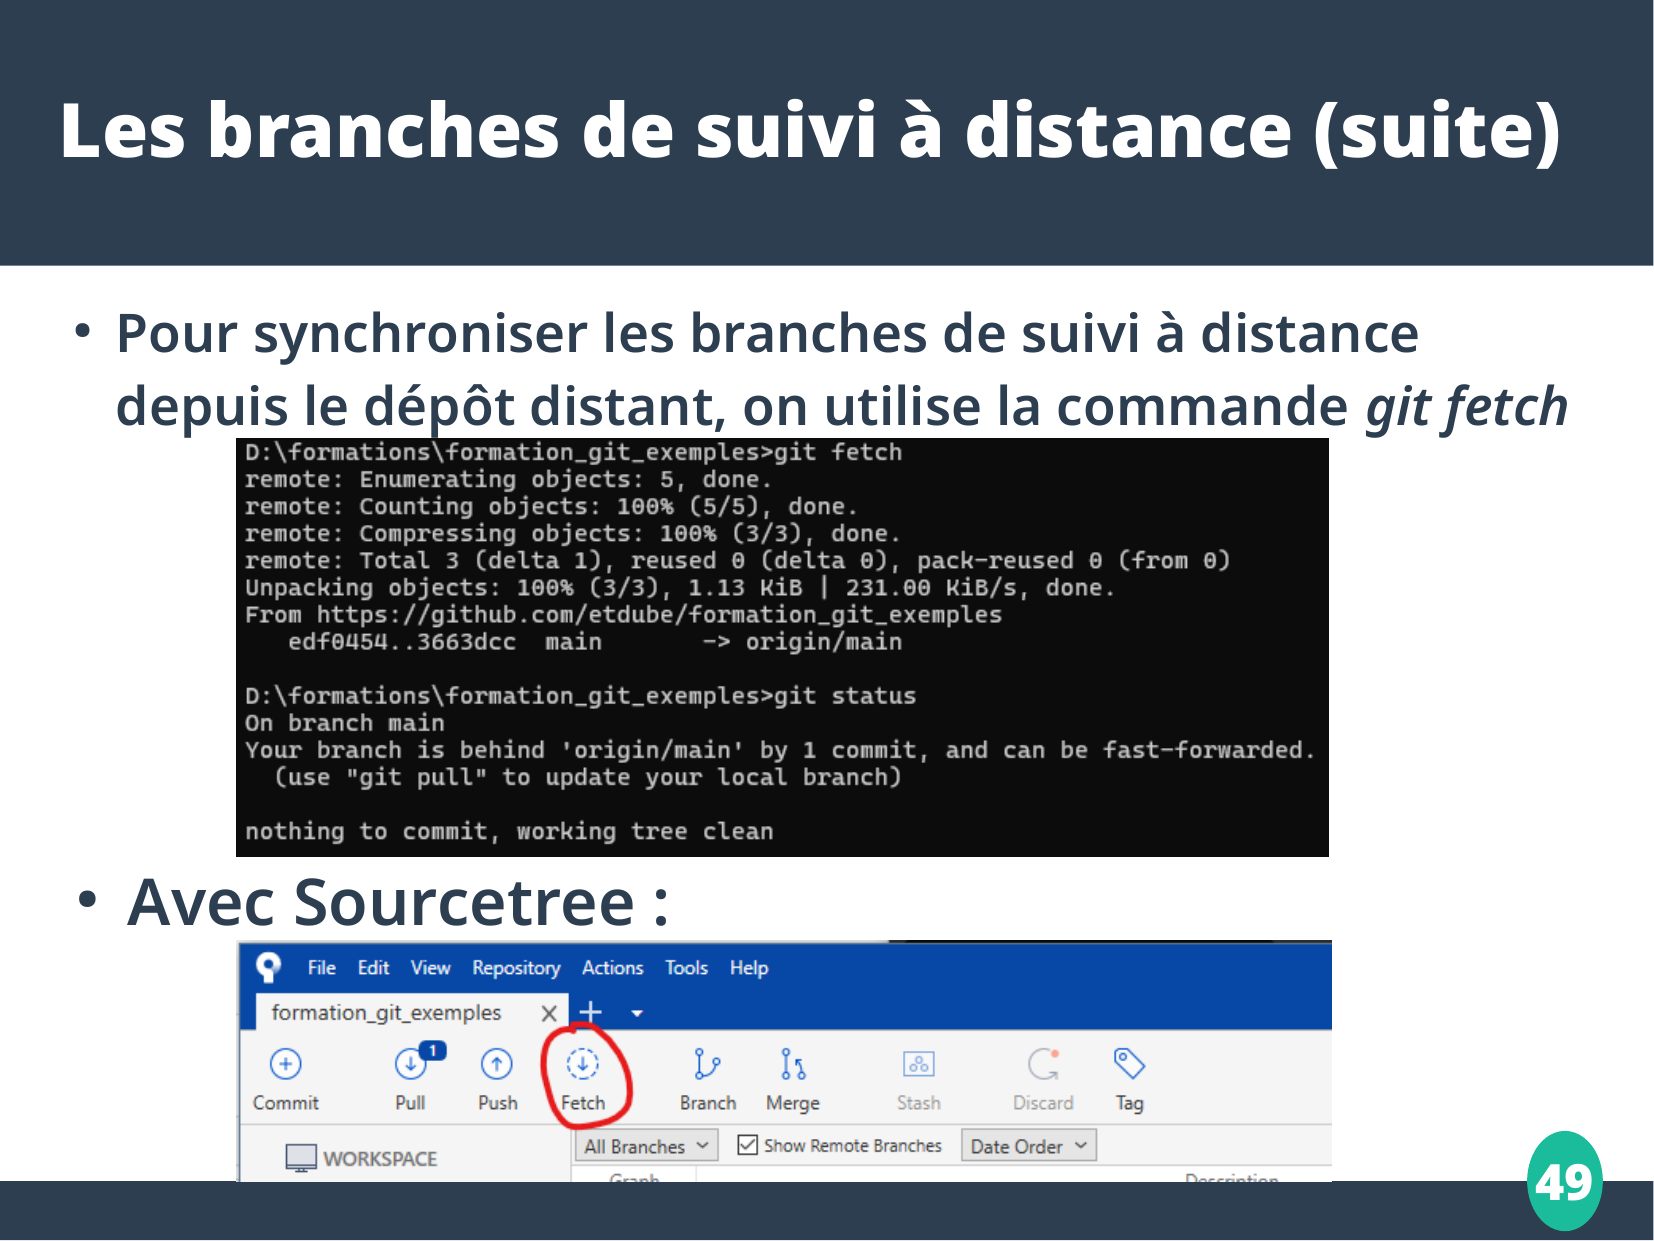

# Les branches de suivi à distance (suite)
Pour synchroniser les branches de suivi à distance depuis le dépôt distant, on utilise la commande git fetch
Avec Sourcetree :